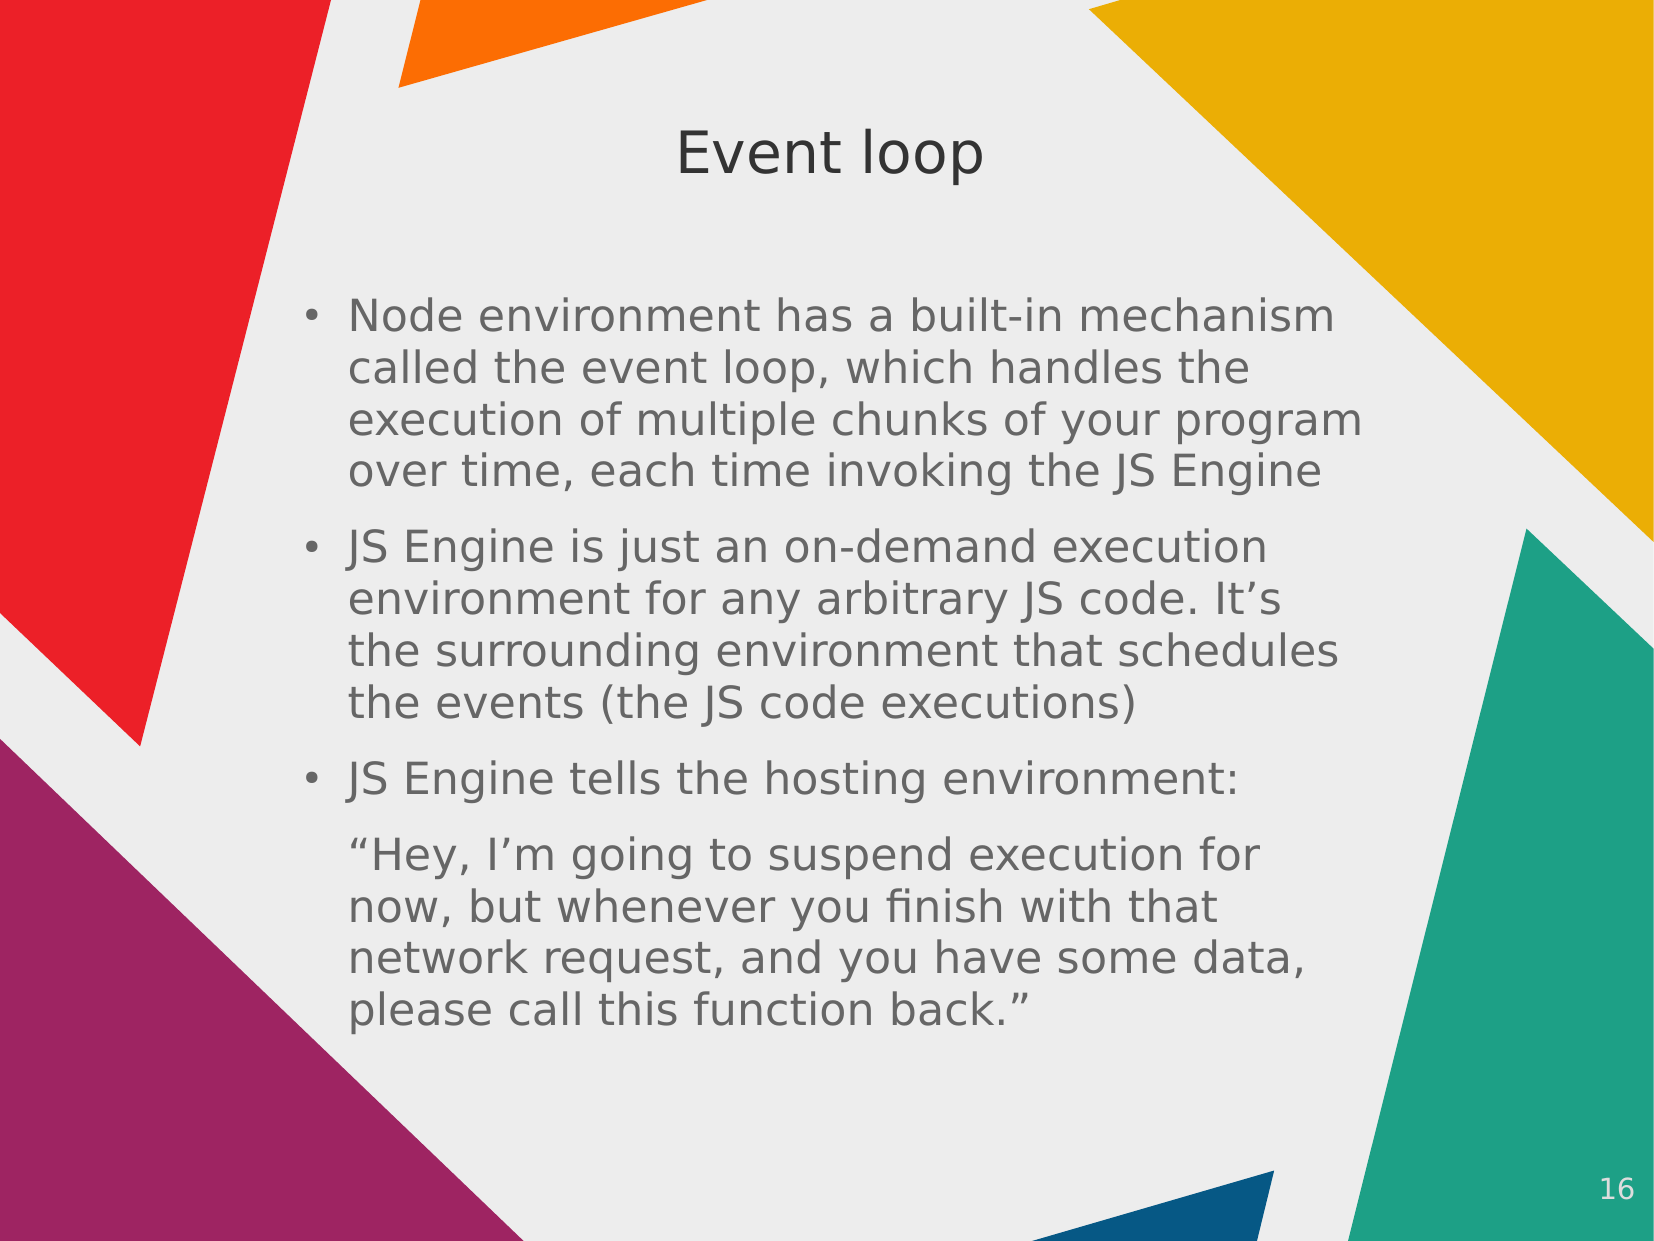

# Event loop
Node environment has a built-in mechanism called the event loop, which handles the execution of multiple chunks of your program over time, each time invoking the JS Engine
JS Engine is just an on-demand execution environment for any arbitrary JS code. It’s the surrounding environment that schedules the events (the JS code executions)
JS Engine tells the hosting environment:
“Hey, I’m going to suspend execution for now, but whenever you finish with that network request, and you have some data, please call this function back.”
16